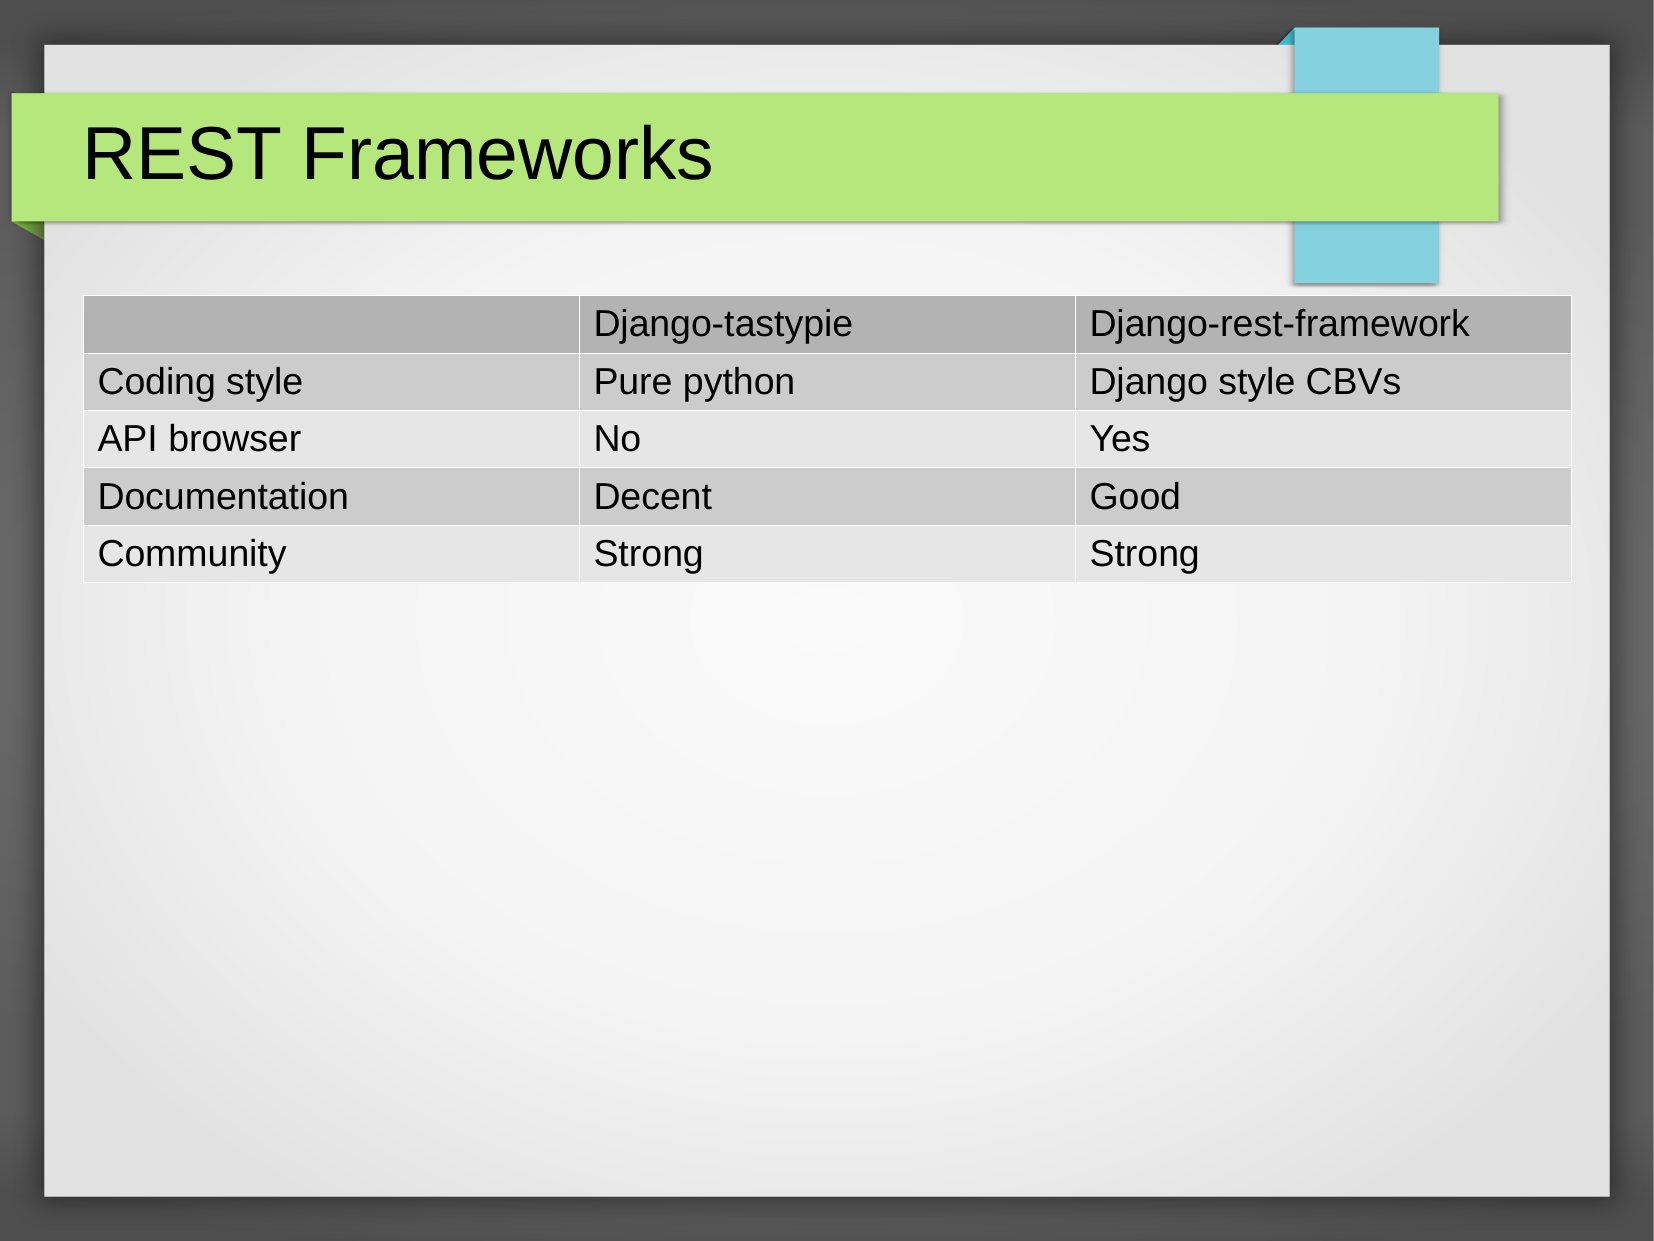

# REST Frameworks
| | Django-tastypie | Django-rest-framework |
| --- | --- | --- |
| Coding style | Pure python | Django style CBVs |
| API browser | No | Yes |
| Documentation | Decent | Good |
| Community | Strong | Strong |